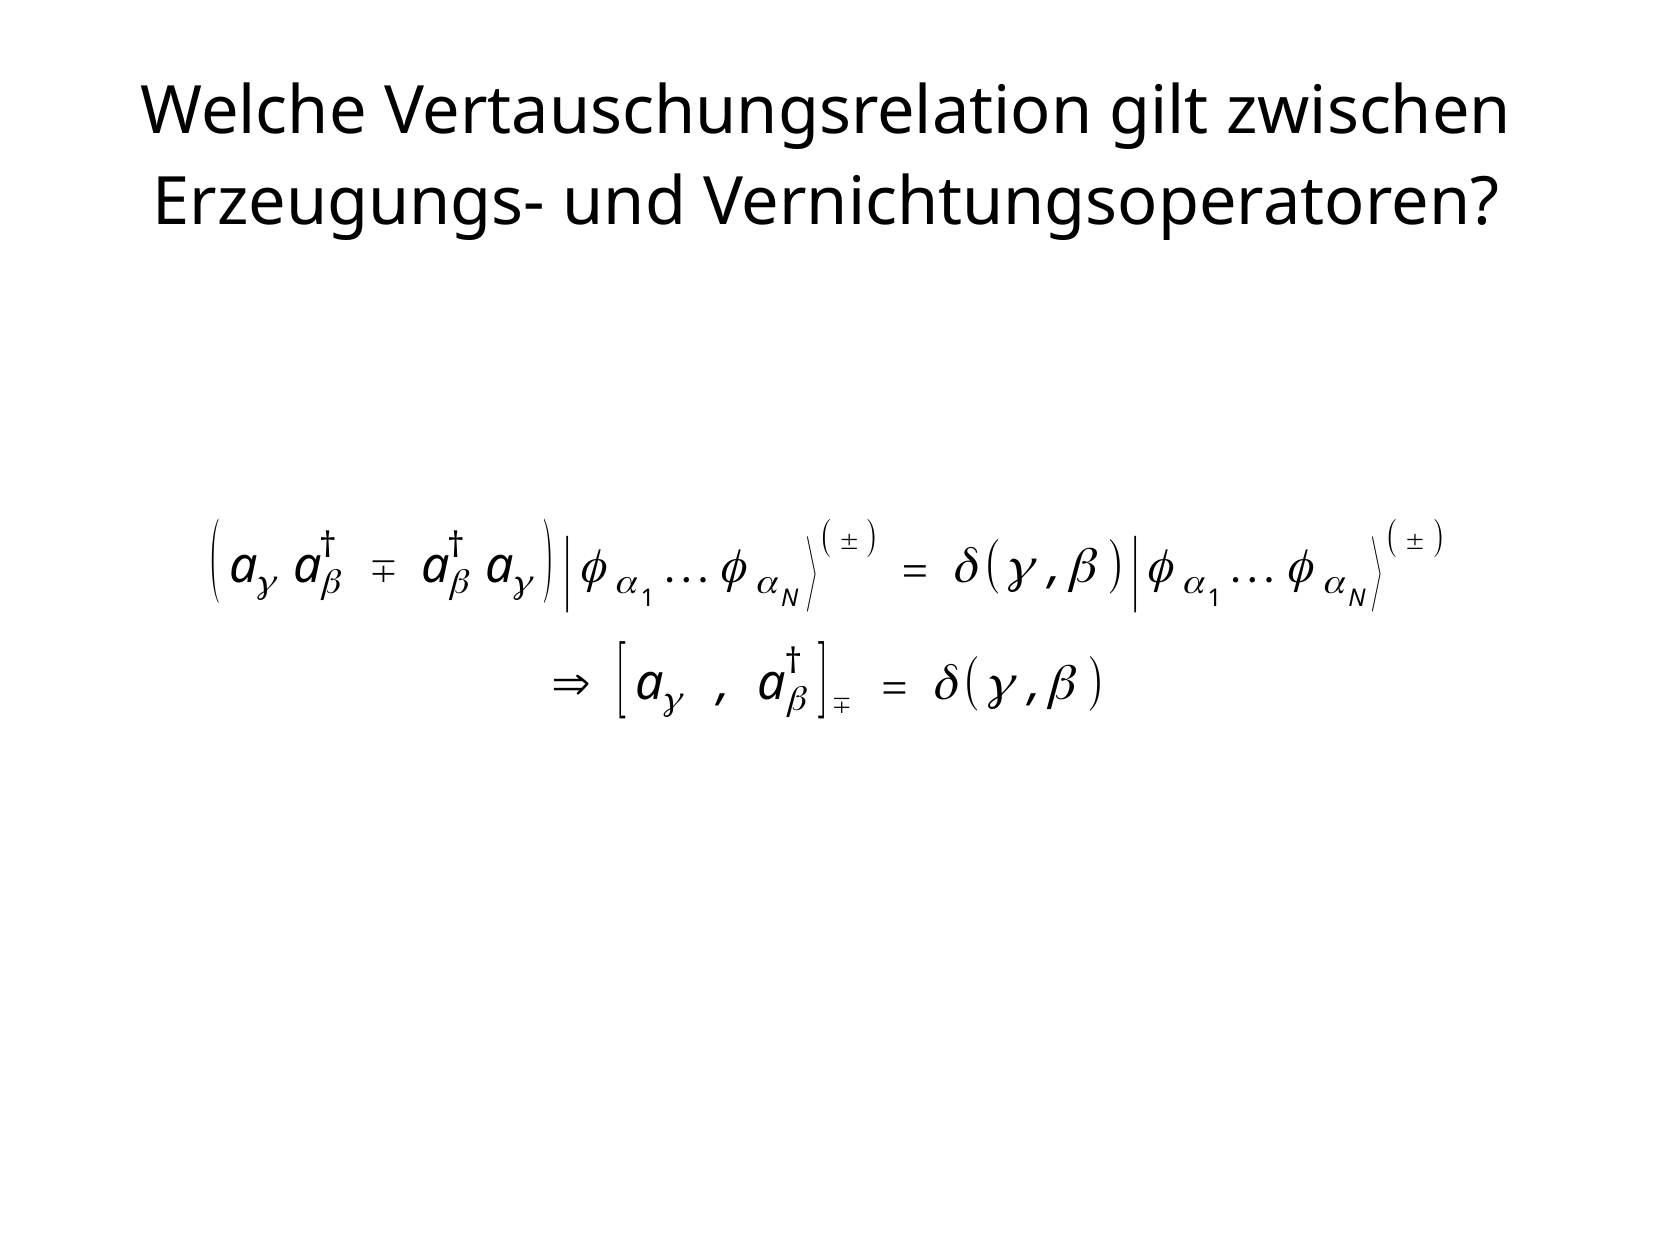

# Welche Vertauschungsrelation gilt zwischen Erzeugungs- und Vernichtungsoperatoren?